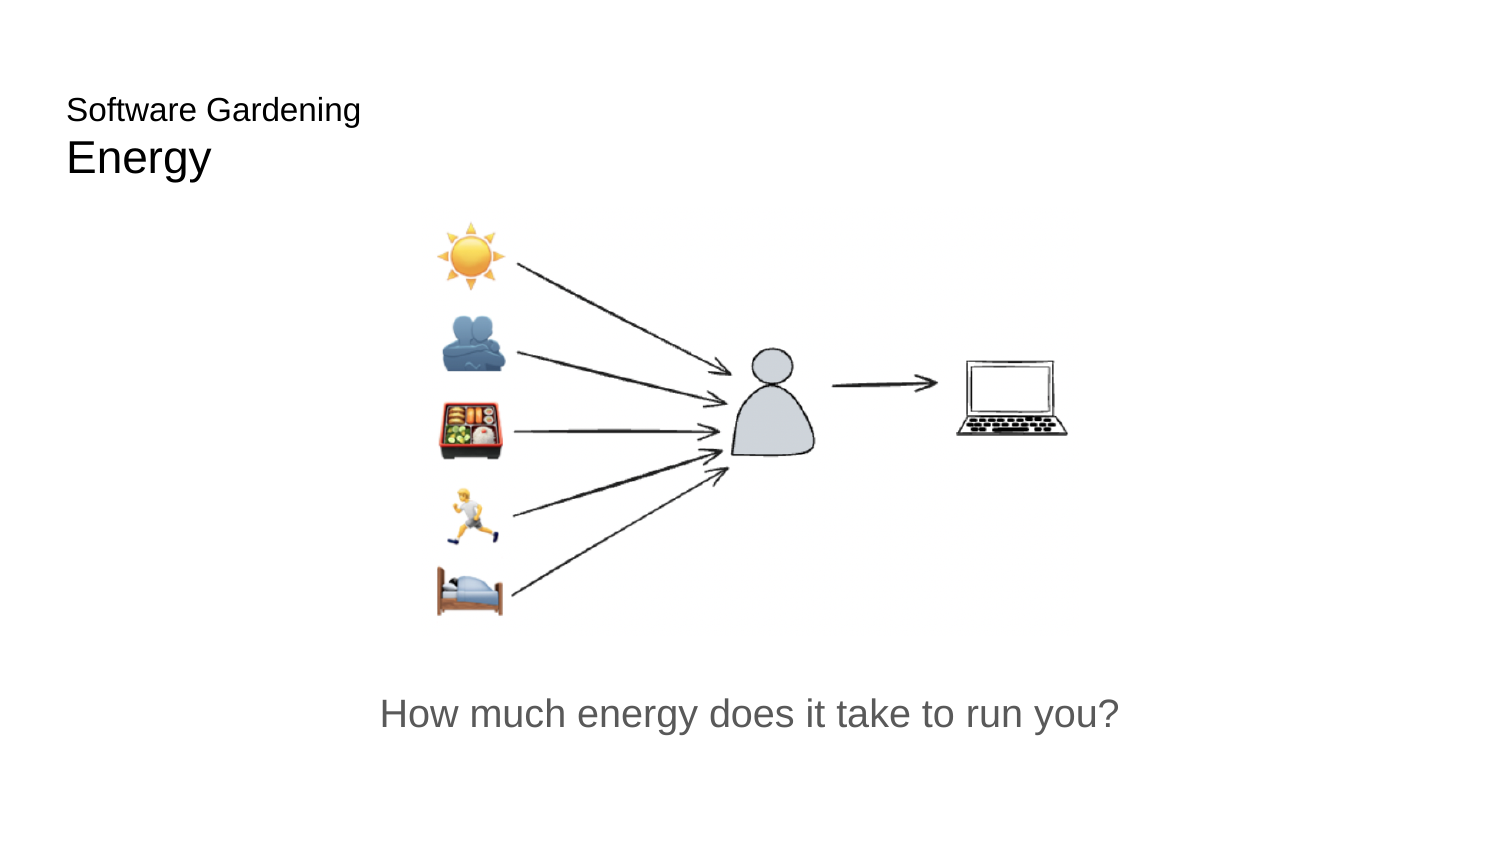

Software Gardening
Energy
How much energy does it take to run you?
#